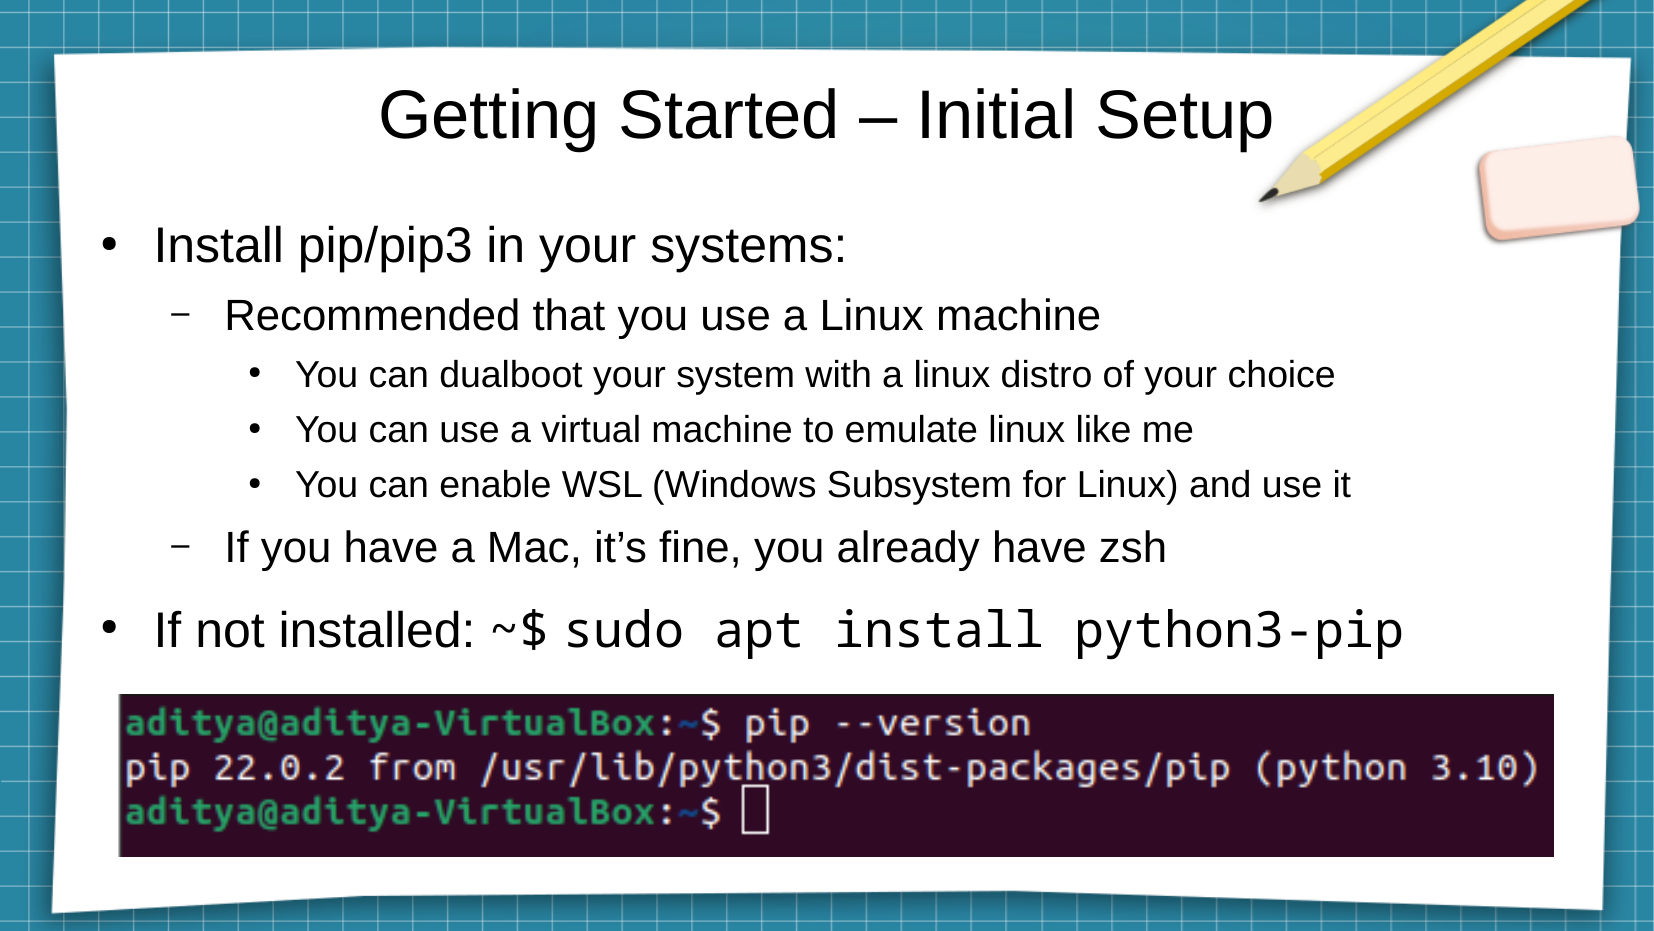

# Getting Started – Initial Setup
Install pip/pip3 in your systems:
Recommended that you use a Linux machine
You can dualboot your system with a linux distro of your choice
You can use a virtual machine to emulate linux like me
You can enable WSL (Windows Subsystem for Linux) and use it
If you have a Mac, it’s fine, you already have zsh
If not installed: ~$ sudo apt install python3-pip